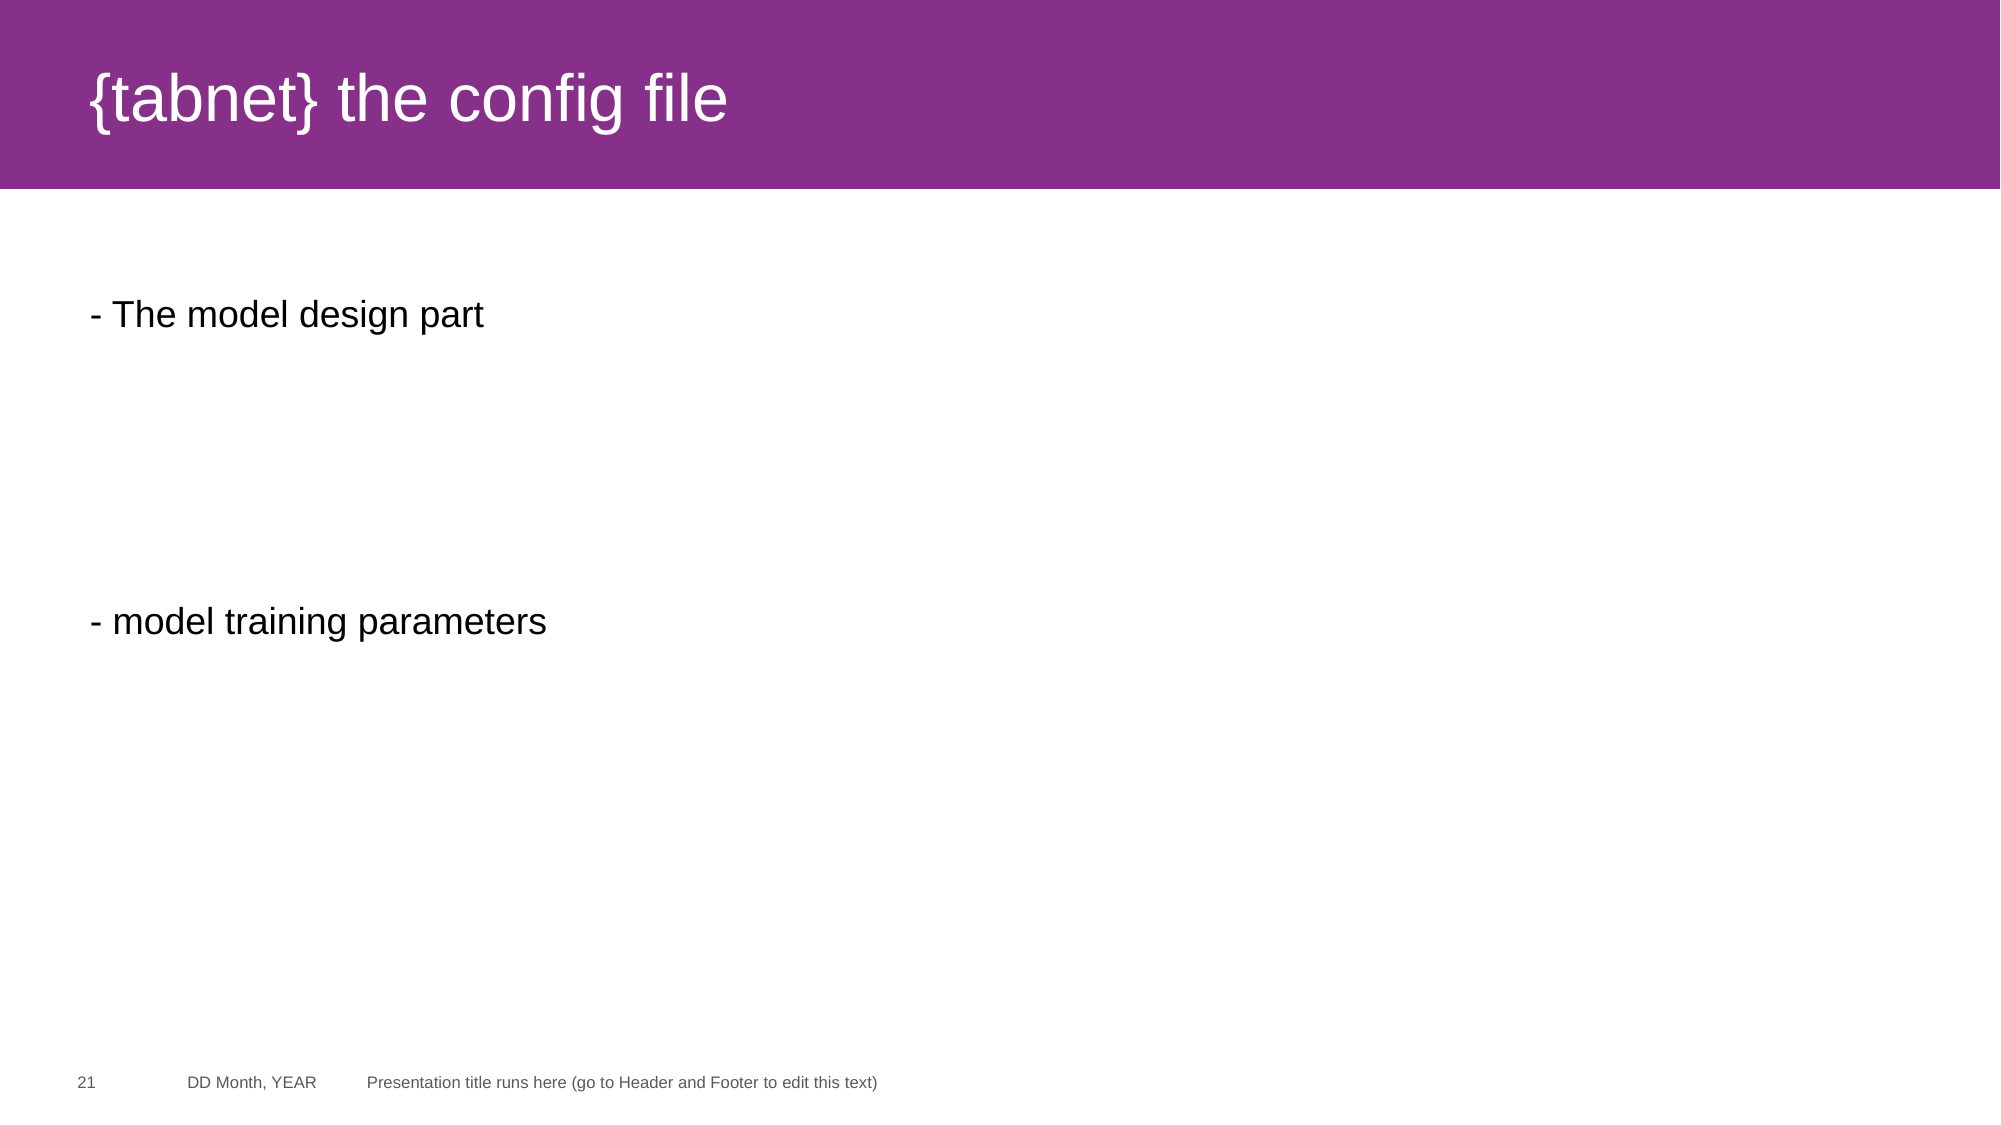

{tabnet} the config file
- The model design part
- model training parameters
DD Month, YEAR
Presentation title runs here (go to Header and Footer to edit this text)